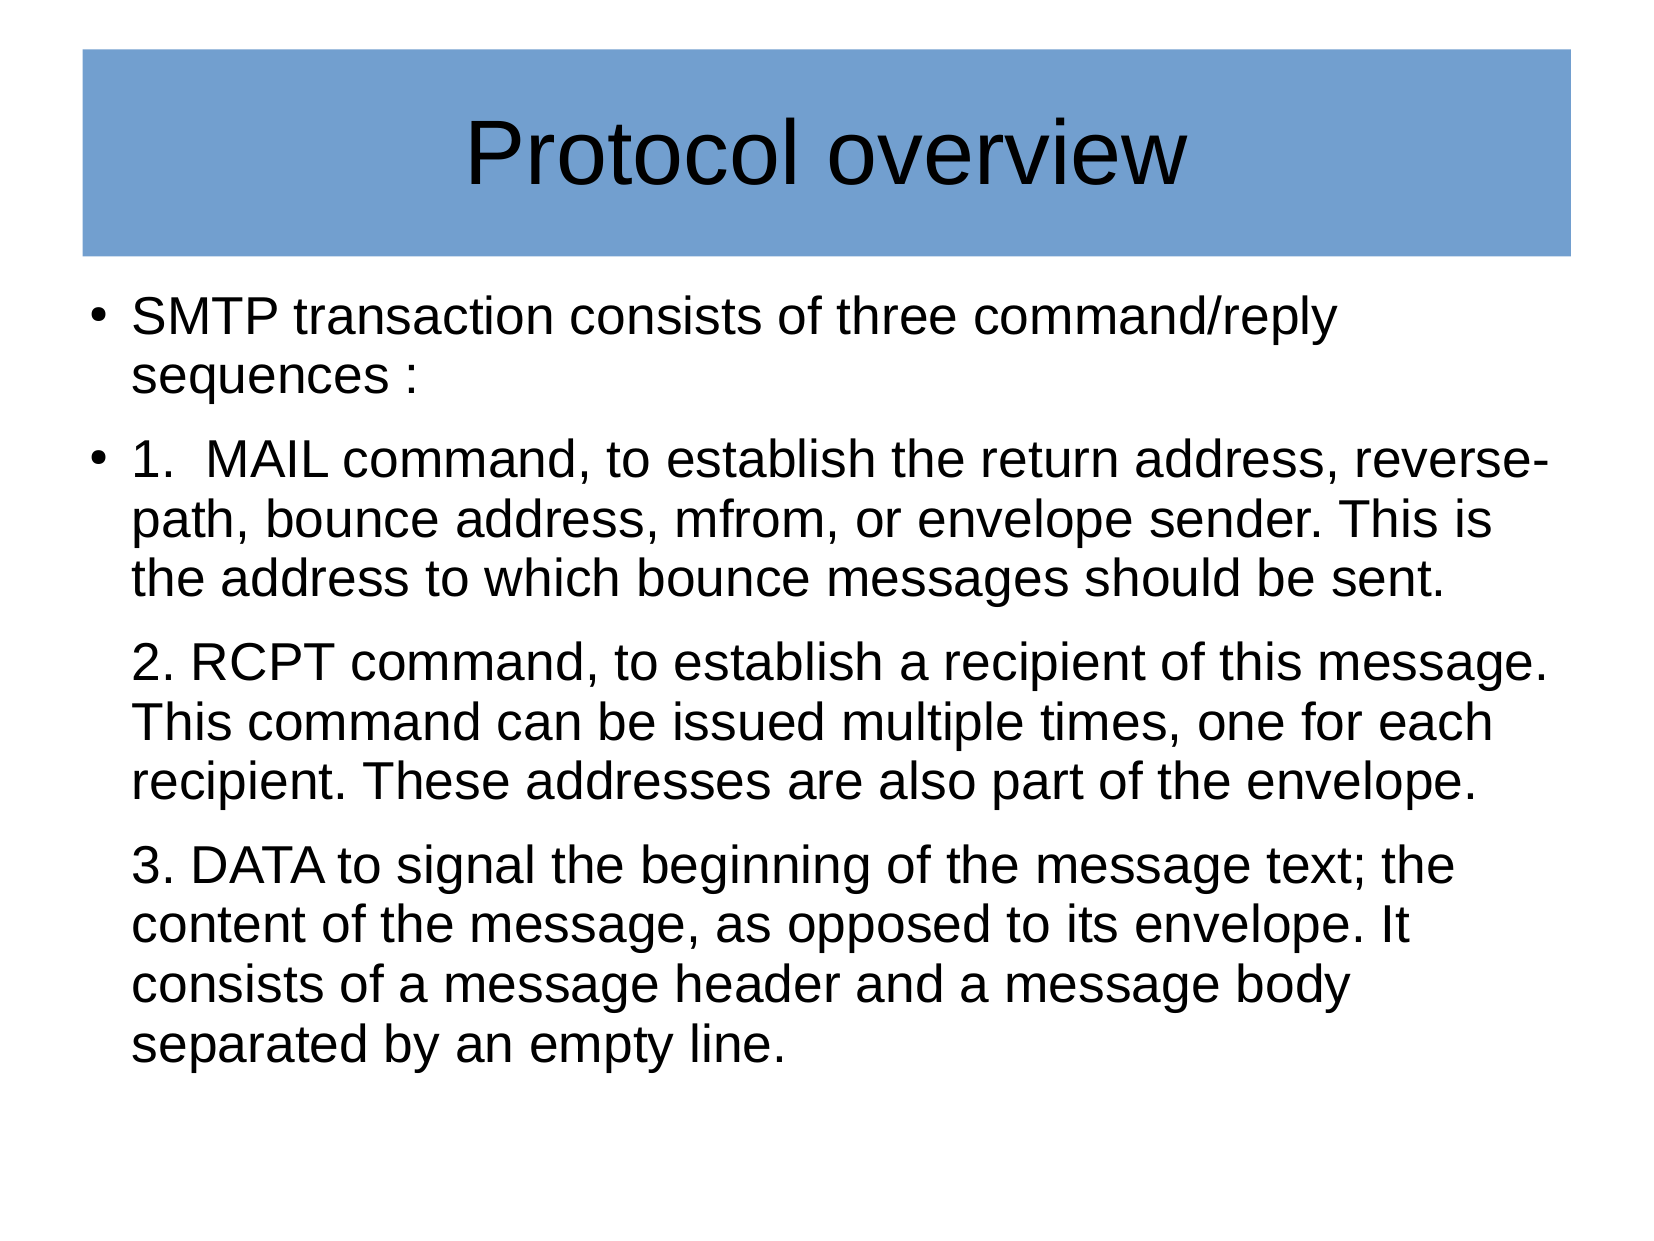

# Protocol overview
Protocol overview
SMTP transaction consists of three command/reply sequences :
1. MAIL command, to establish the return address, reverse-path, bounce address, mfrom, or envelope sender. This is the address to which bounce messages should be sent.
2. RCPT command, to establish a recipient of this message. This command can be issued multiple times, one for each recipient. These addresses are also part of the envelope.
3. DATA to signal the beginning of the message text; the content of the message, as opposed to its envelope. It consists of a message header and a message body separated by an empty line.